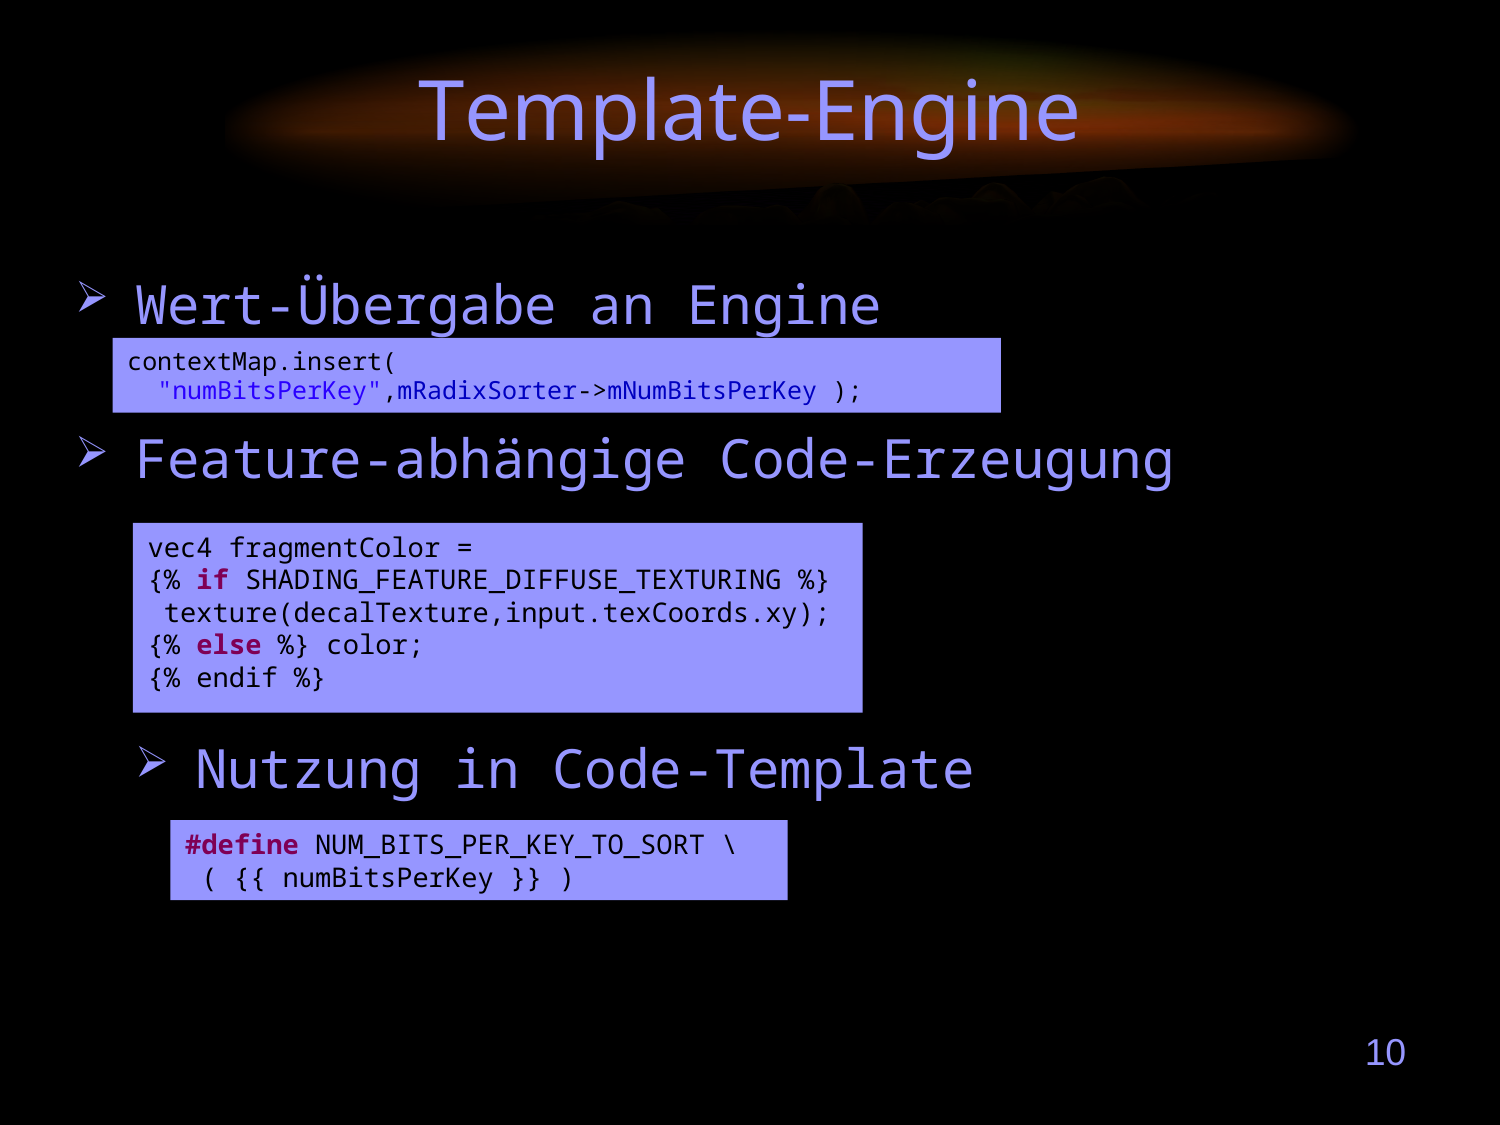

Template-Engine
Wert-Übergabe an Engine
Feature-abhängige Code-Erzeugung
Nutzung in Code-Template
contextMap.insert(
 "numBitsPerKey",mRadixSorter->mNumBitsPerKey );
vec4 fragmentColor =
{% if SHADING_FEATURE_DIFFUSE_TEXTURING %}
 texture(decalTexture,input.texCoords.xy);
{% else %} color;
{% endif %}
#define NUM_BITS_PER_KEY_TO_SORT \
 ( {{ numBitsPerKey }} )
10